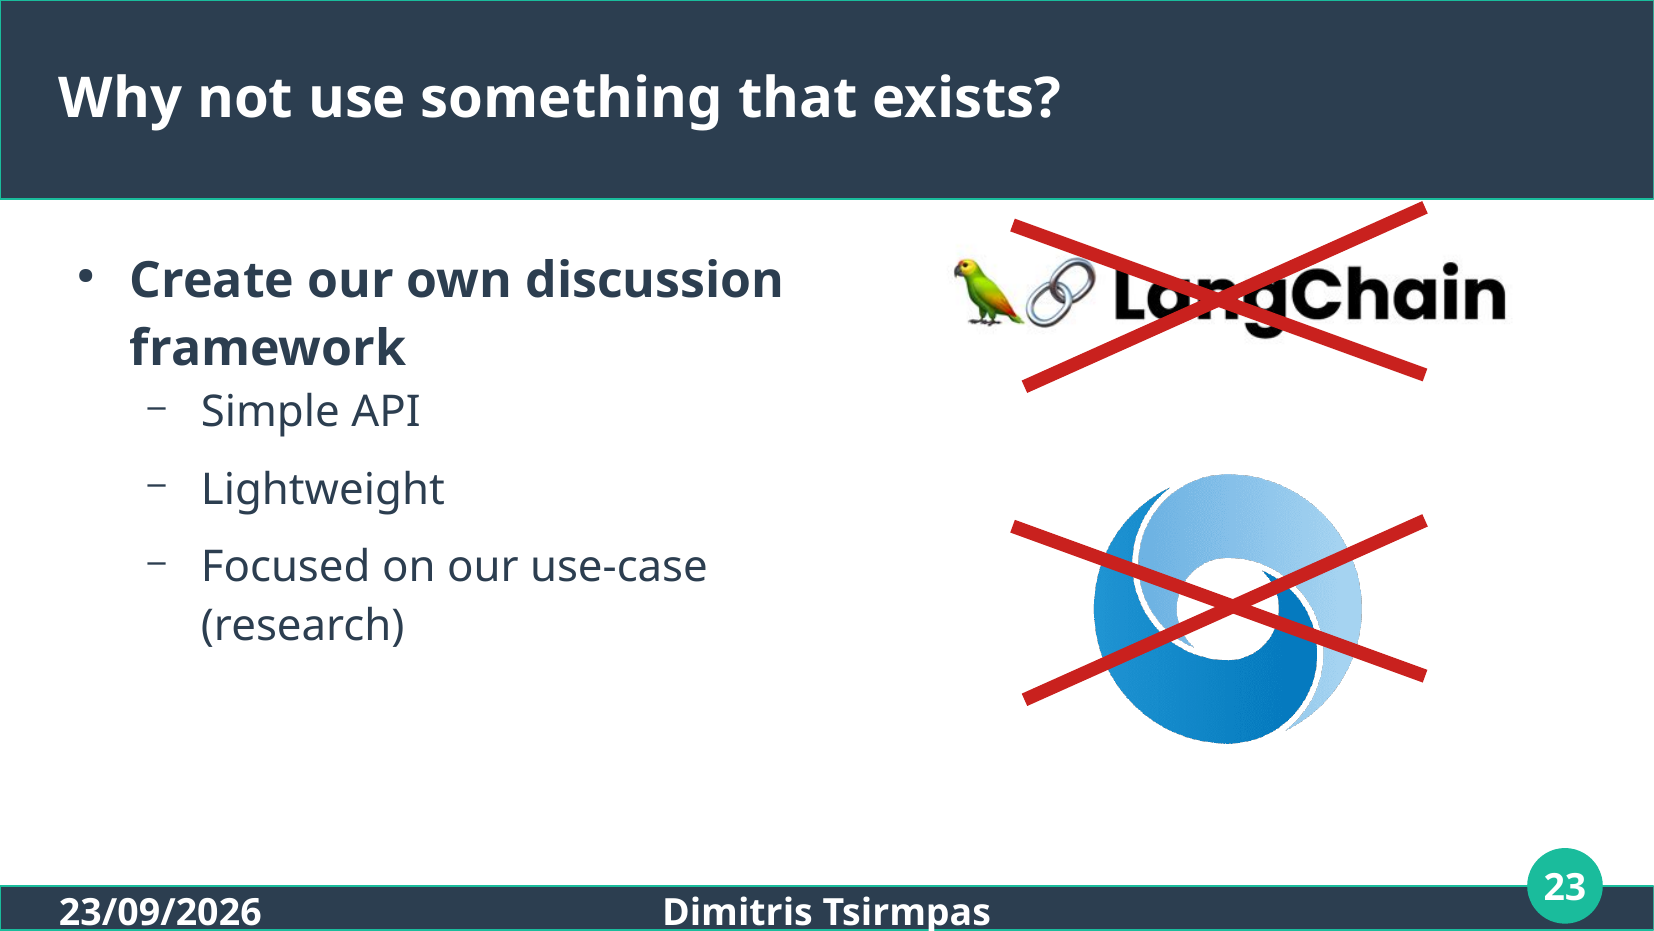

# Why not use something that exists?
Create our own discussion framework
Simple API
Lightweight
Focused on our use-case (research)
23
Dimitris Tsirmpas